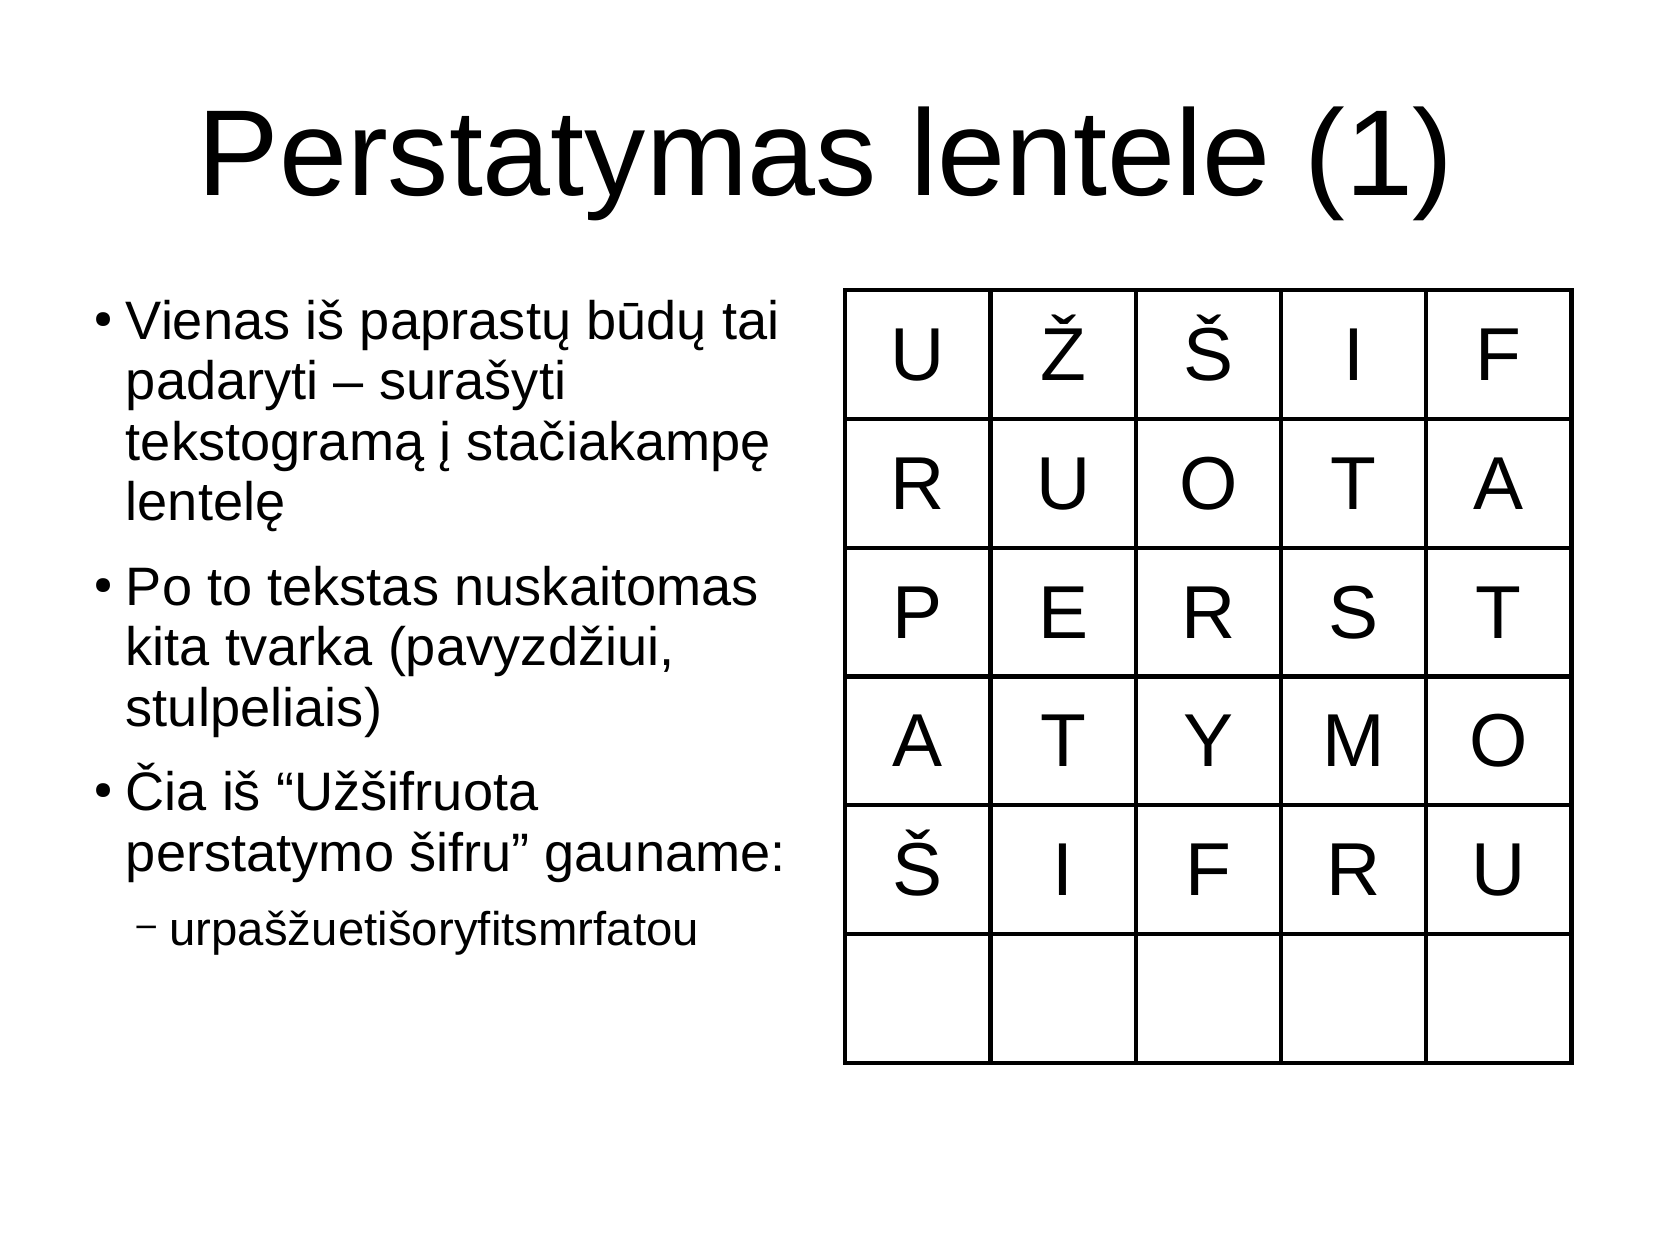

# Perstatymas lentele (1)
Vienas iš paprastų būdų tai padaryti – surašyti tekstogramą į stačiakampę lentelę
Po to tekstas nuskaitomas kita tvarka (pavyzdžiui, stulpeliais)
Čia iš “Užšifruota perstatymo šifru” gauname:
urpašžuetišoryfitsmrfatou
| U | Ž | Š | I | F |
| --- | --- | --- | --- | --- |
| R | U | O | T | A |
| P | E | R | S | T |
| A | T | Y | M | O |
| Š | I | F | R | U |
| | | | | |